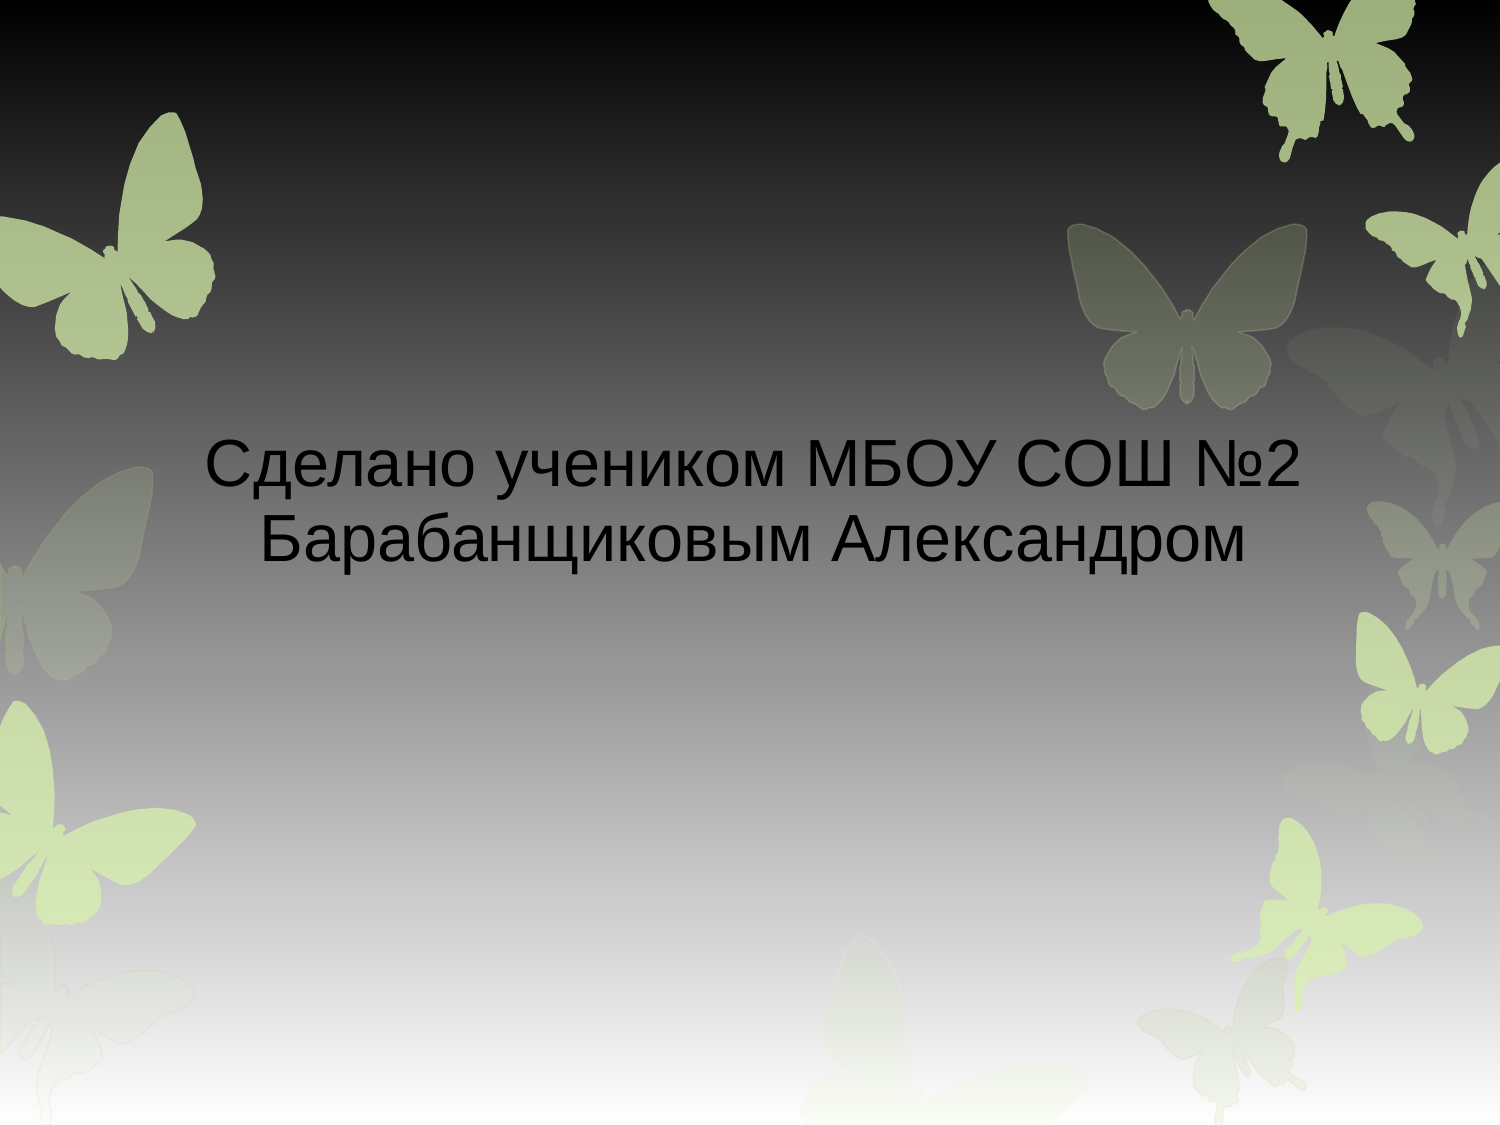

# Сделано учеником МБОУ СОШ №2
Барабанщиковым Александром